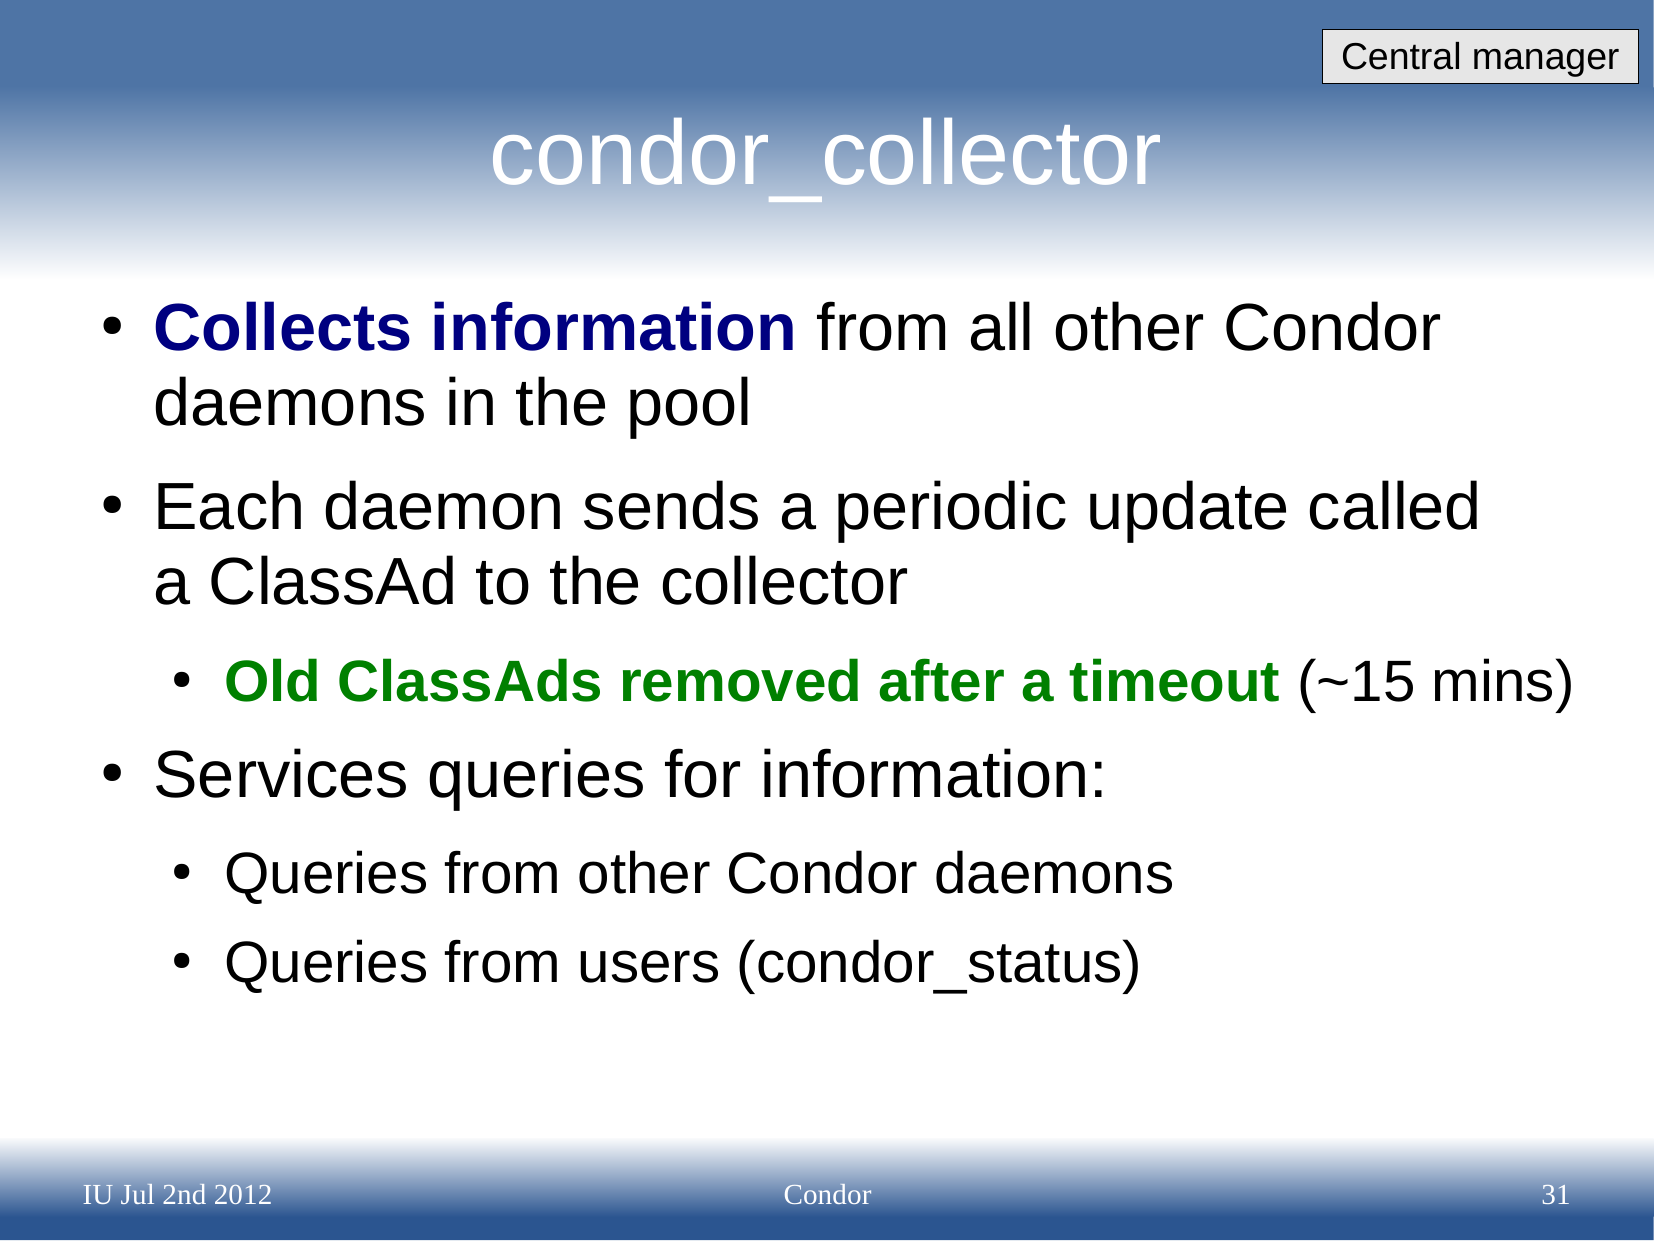

Central manager
# condor_collector
Collects information from all other Condor daemons in the pool
Each daemon sends a periodic update called
a ClassAd to the collector
Old ClassAds removed after a timeout (~15 mins)
Services queries for information:
Queries from other Condor daemons
Queries from users (condor_status)
IU Jul 2nd 2012
Condor
31